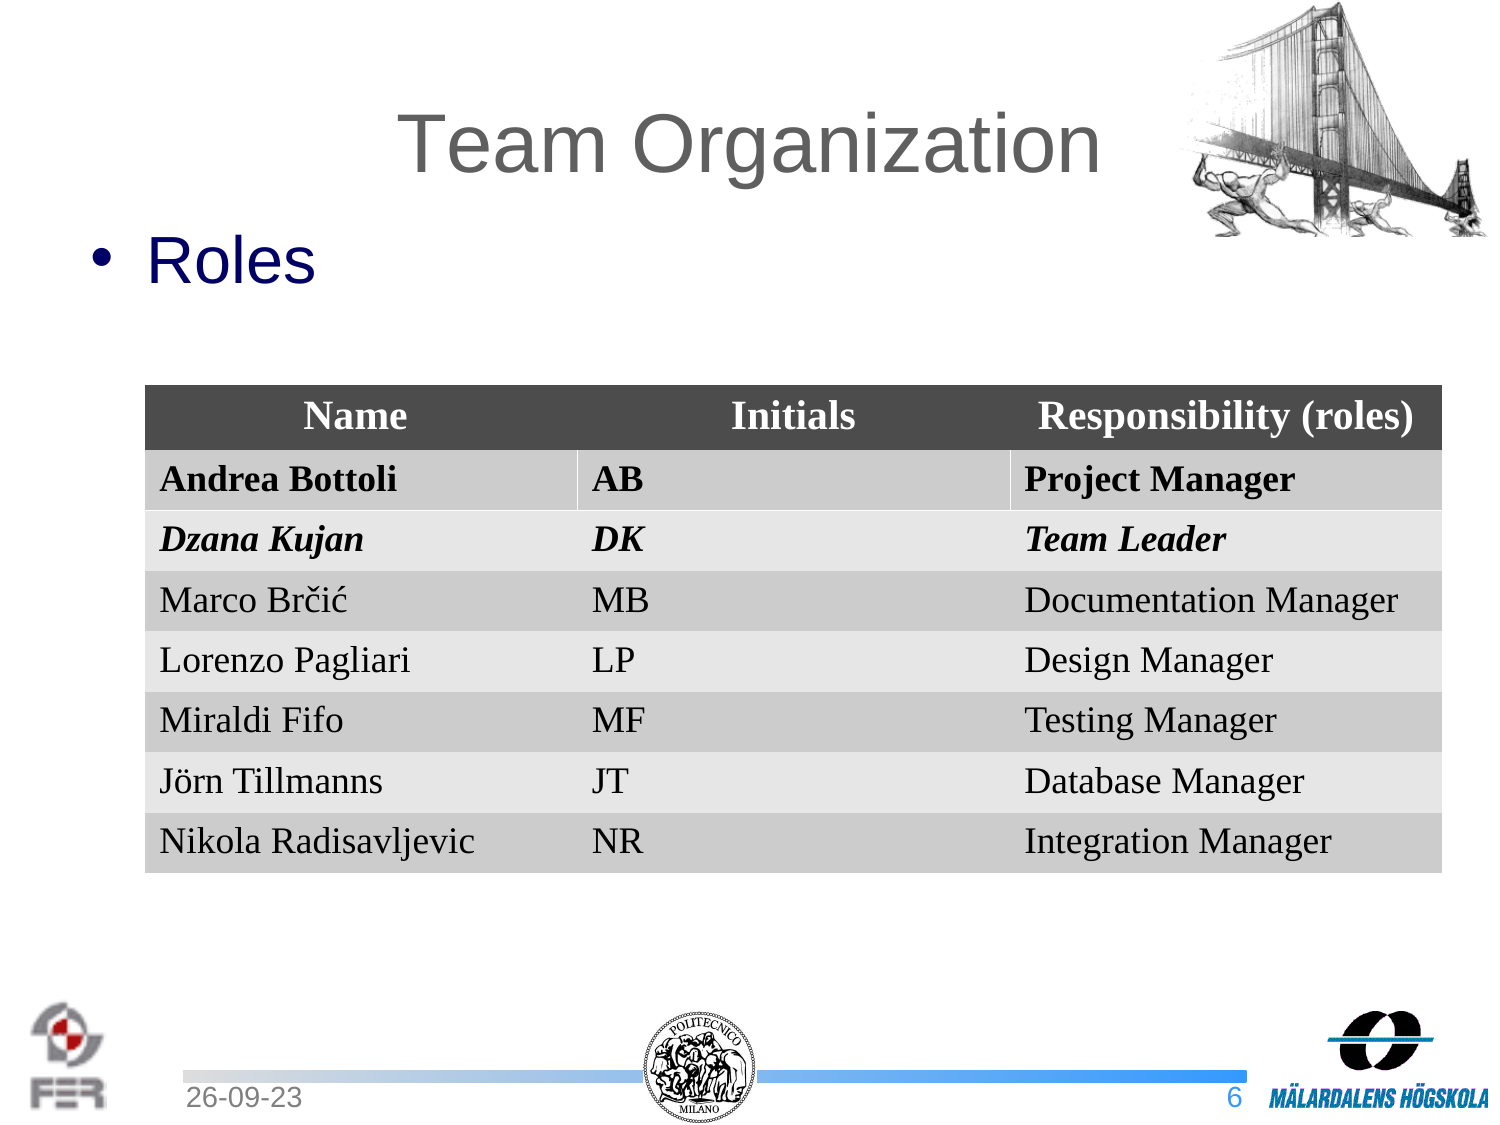

# Team Organization
Roles
| Name | Initials | Responsibility (roles) |
| --- | --- | --- |
| Andrea Bottoli | AB | Project Manager |
| Dzana Kujan | DK | Team Leader |
| Marco Brčić | MB | Documentation Manager |
| Lorenzo Pagliari | LP | Design Manager |
| Miraldi Fifo | MF | Testing Manager |
| Jörn Tillmanns | JT | Database Manager |
| Nikola Radisavljevic | NR | Integration Manager |
26-08-21